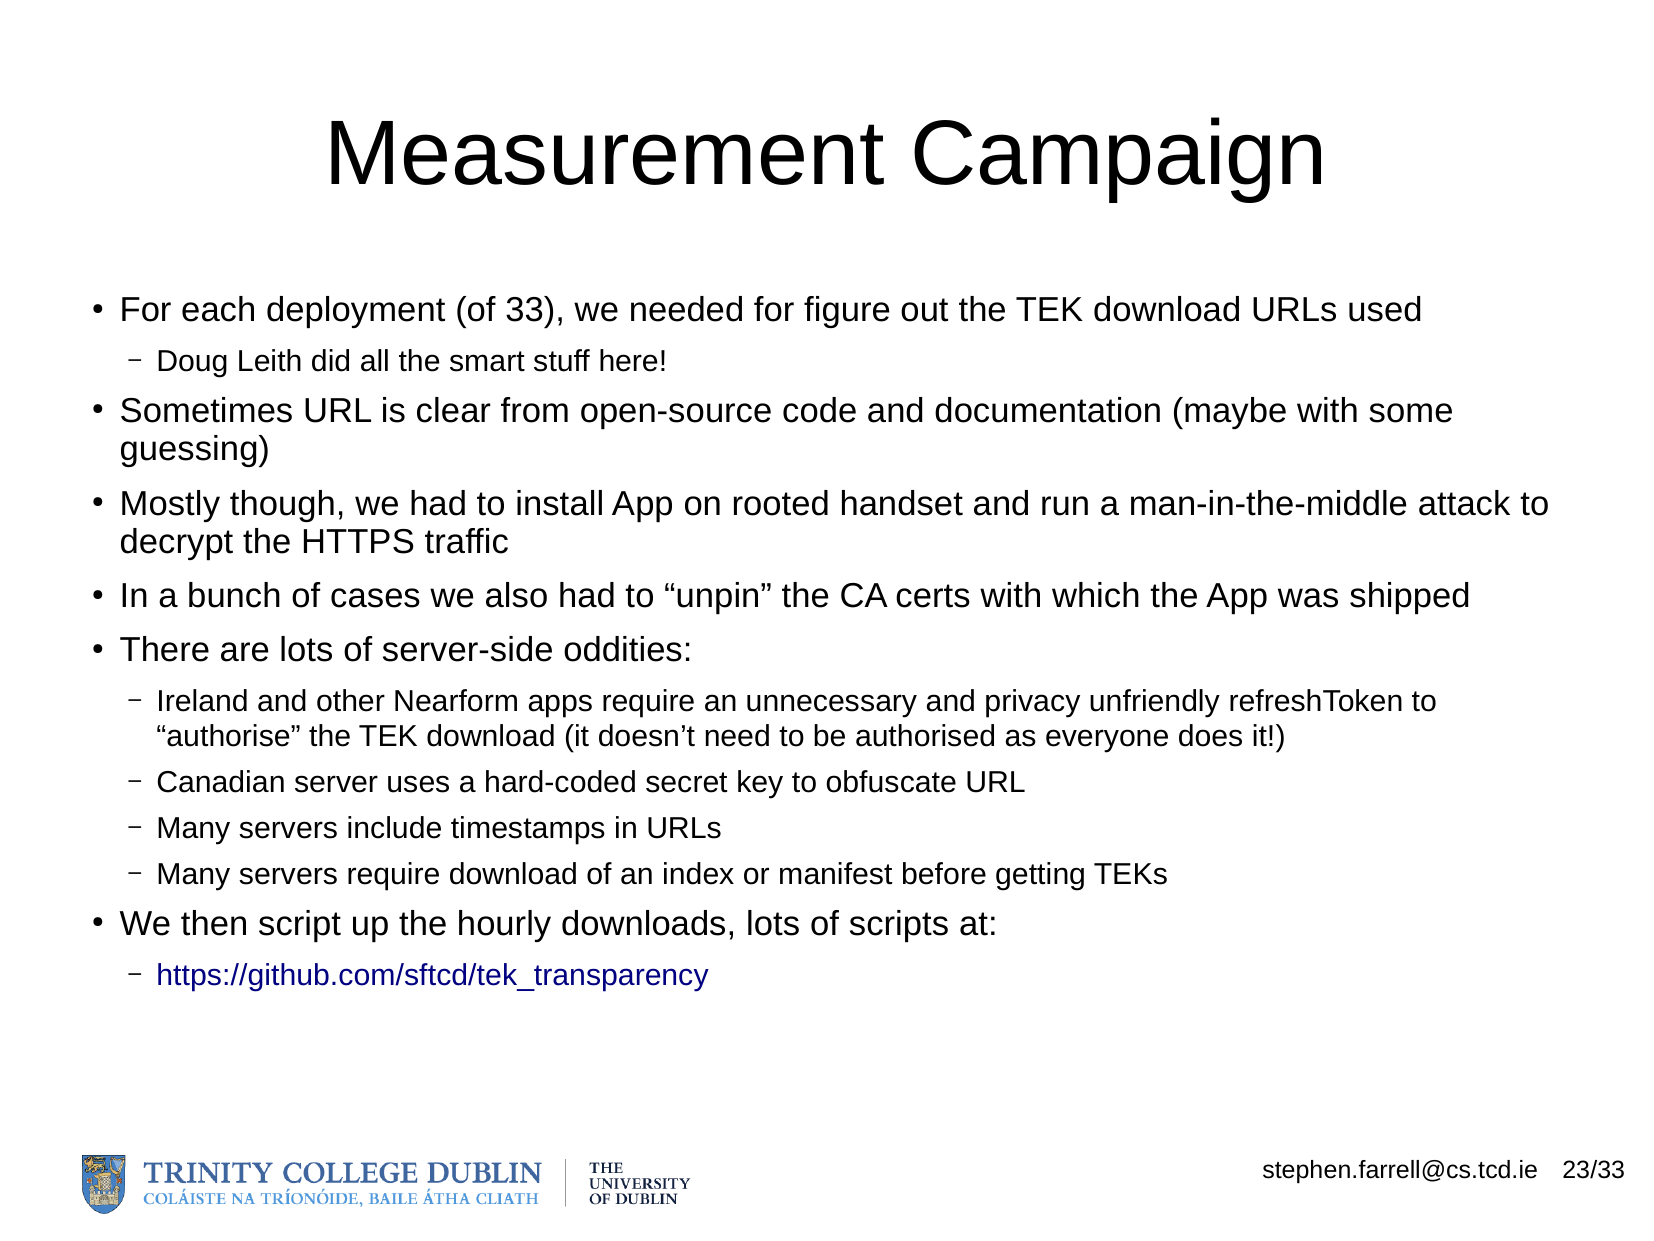

# Measurement Campaign
For each deployment (of 33), we needed for figure out the TEK download URLs used
Doug Leith did all the smart stuff here!
Sometimes URL is clear from open-source code and documentation (maybe with some guessing)
Mostly though, we had to install App on rooted handset and run a man-in-the-middle attack to decrypt the HTTPS traffic
In a bunch of cases we also had to “unpin” the CA certs with which the App was shipped
There are lots of server-side oddities:
Ireland and other Nearform apps require an unnecessary and privacy unfriendly refreshToken to “authorise” the TEK download (it doesn’t need to be authorised as everyone does it!)
Canadian server uses a hard-coded secret key to obfuscate URL
Many servers include timestamps in URLs
Many servers require download of an index or manifest before getting TEKs
We then script up the hourly downloads, lots of scripts at:
https://github.com/sftcd/tek_transparency